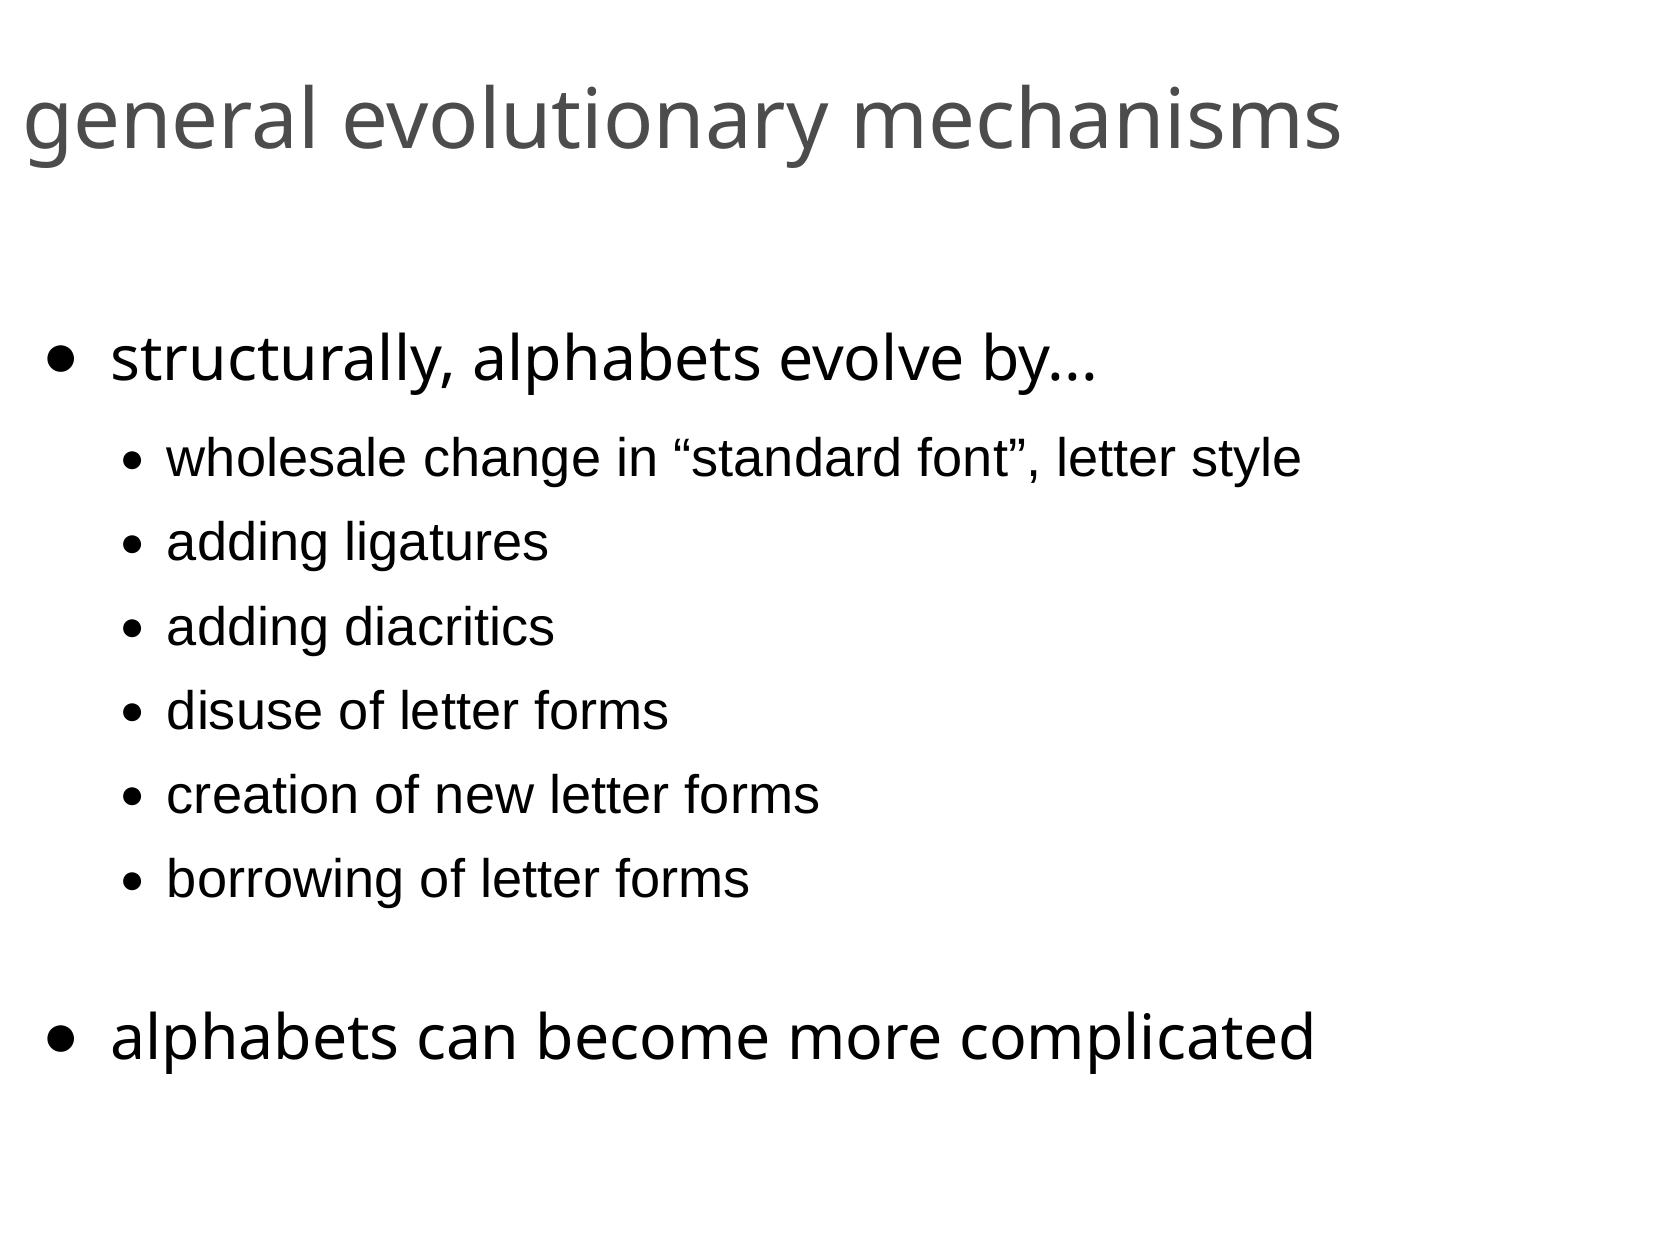

# general evolutionary mechanisms
structurally, alphabets evolve by...
wholesale change in “standard font”, letter style
adding ligatures
adding diacritics
disuse of letter forms
creation of new letter forms
borrowing of letter forms
alphabets can become more complicated